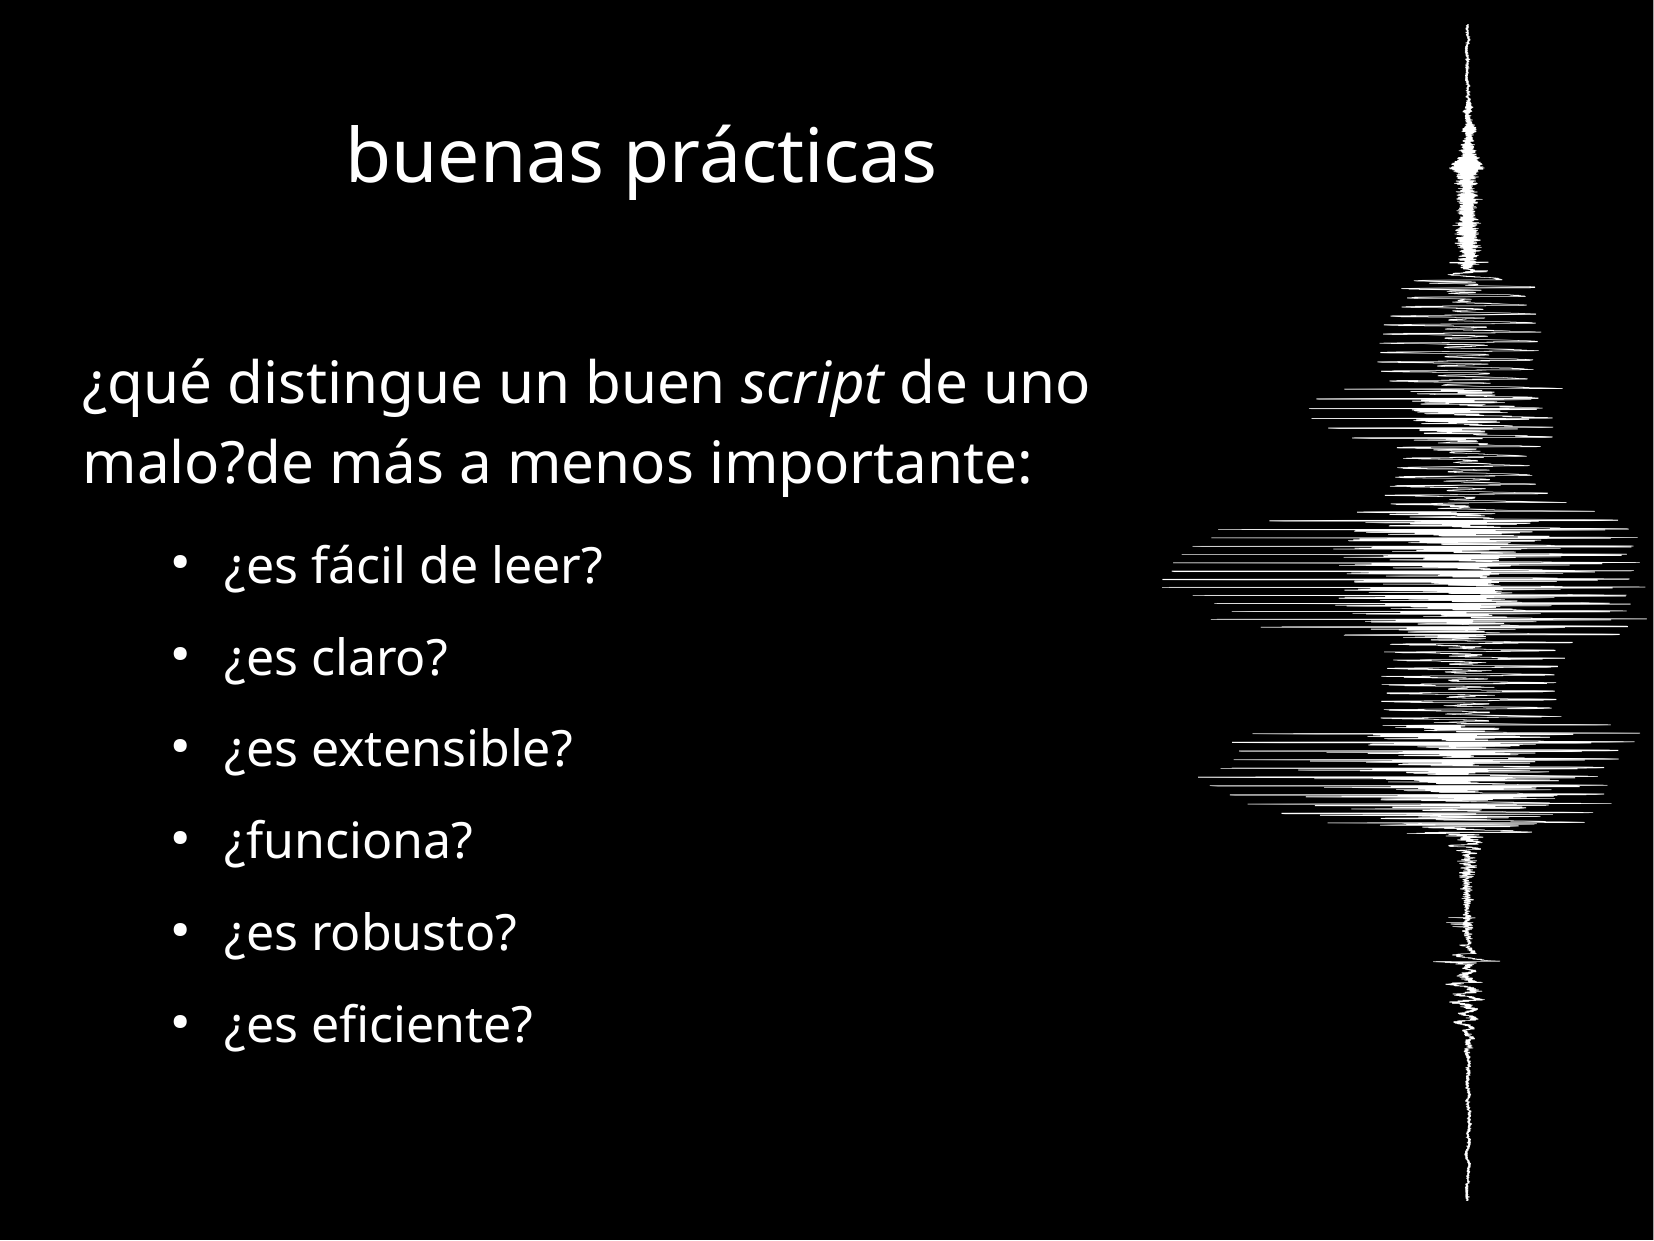

# buenas prácticas
¿qué distingue un buen script de uno malo?de más a menos importante:
¿es fácil de leer?
¿es claro?
¿es extensible?
¿funciona?
¿es robusto?
¿es eficiente?